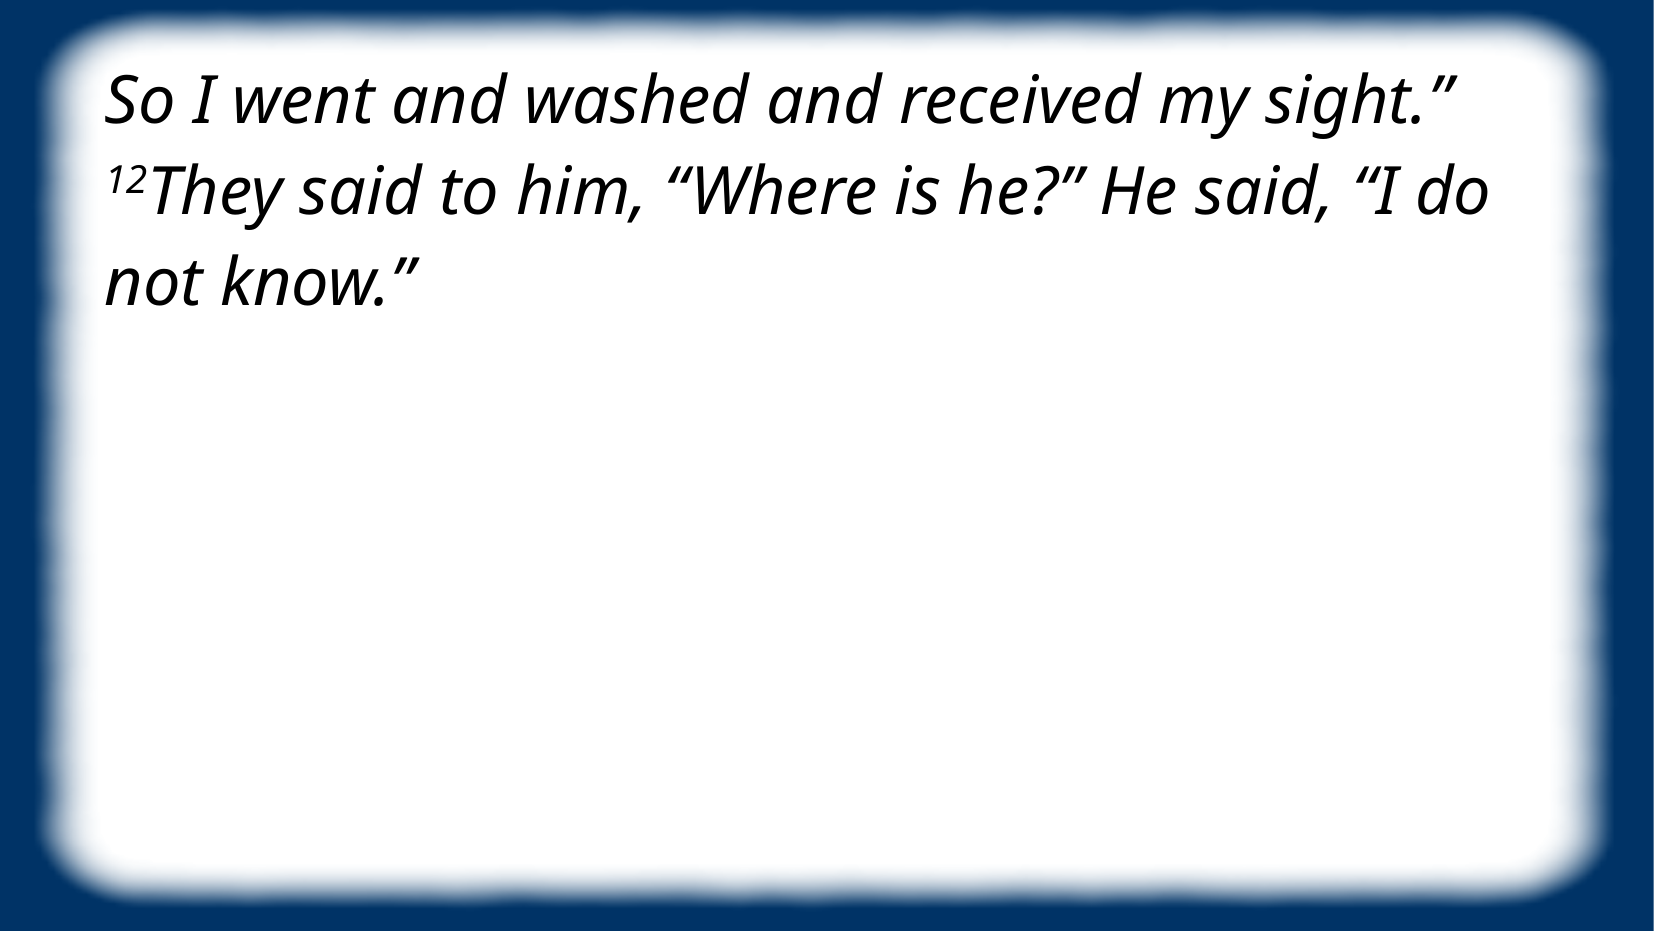

So I went and washed and received my sight.” 12They said to him, “Where is he?” He said, “I do not know.”